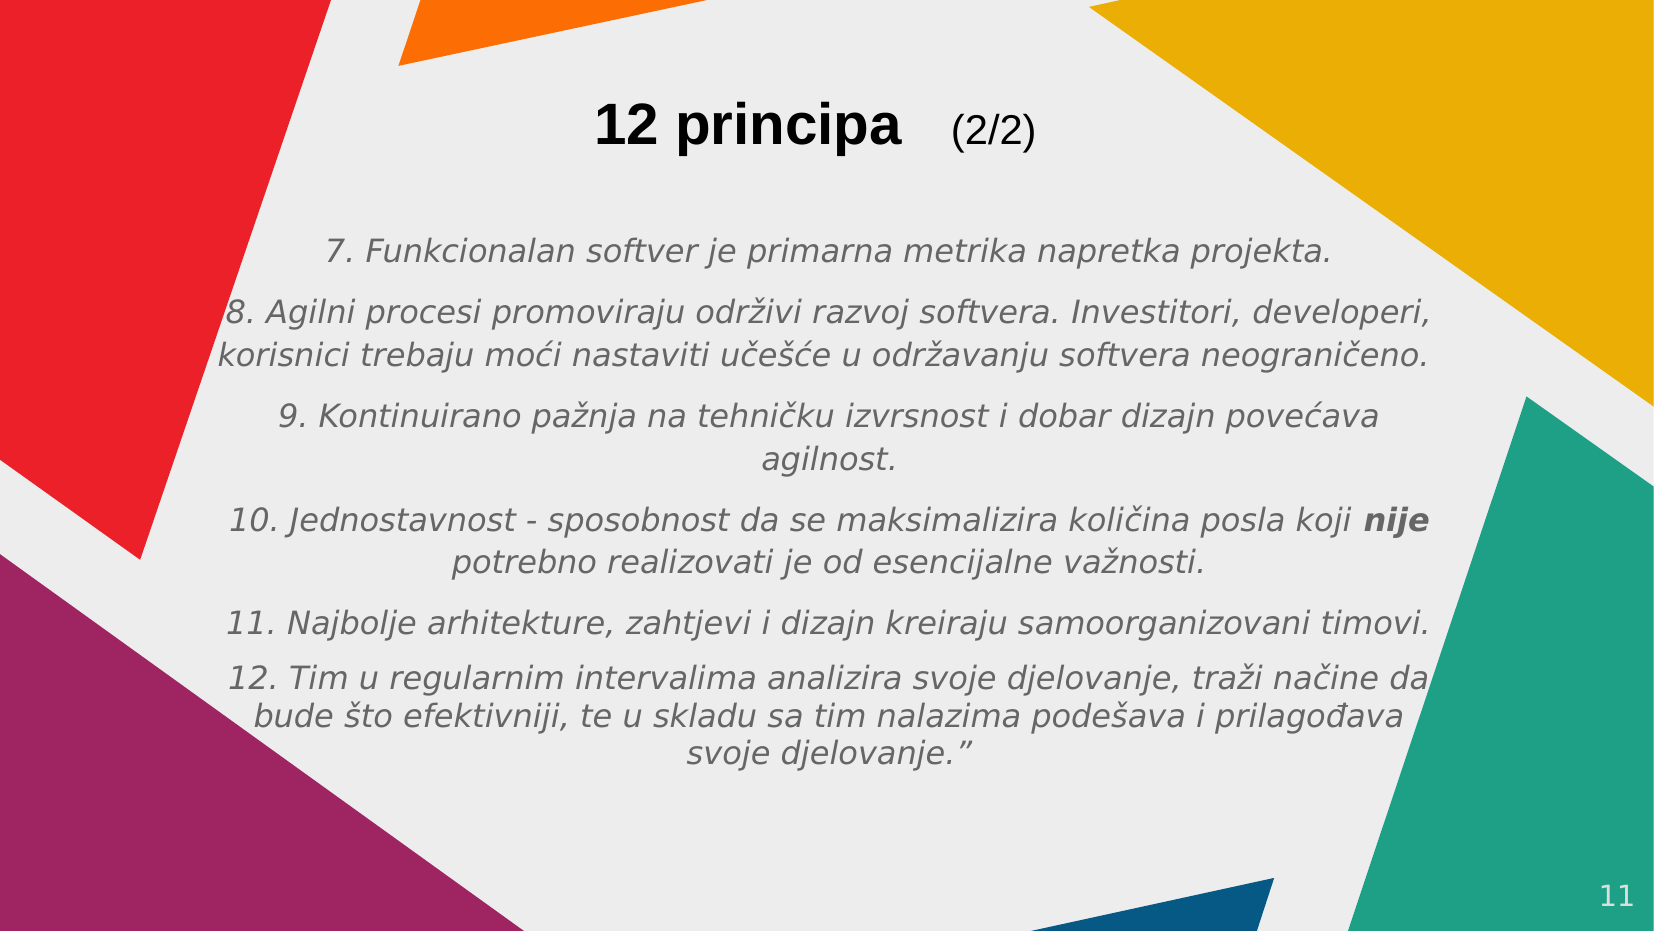

# 12 principa (2/2)
7. Funkcionalan softver je primarna metrika napretka projekta.
8. Agilni procesi promoviraju održivi razvoj softvera. Investitori, developeri, korisnici trebaju moći nastaviti učešće u održavanju softvera neograničeno.
9. Kontinuirano pažnja na tehničku izvrsnost i dobar dizajn povećava agilnost.
10. Jednostavnost - sposobnost da se maksimalizira količina posla koji nije potrebno realizovati je od esencijalne važnosti.
11. Najbolje arhitekture, zahtjevi i dizajn kreiraju samoorganizovani timovi.
12. Tim u regularnim intervalima analizira svoje djelovanje, traži načine da bude što efektivniji, te u skladu sa tim nalazima podešava i prilagođava svoje djelovanje.”
11